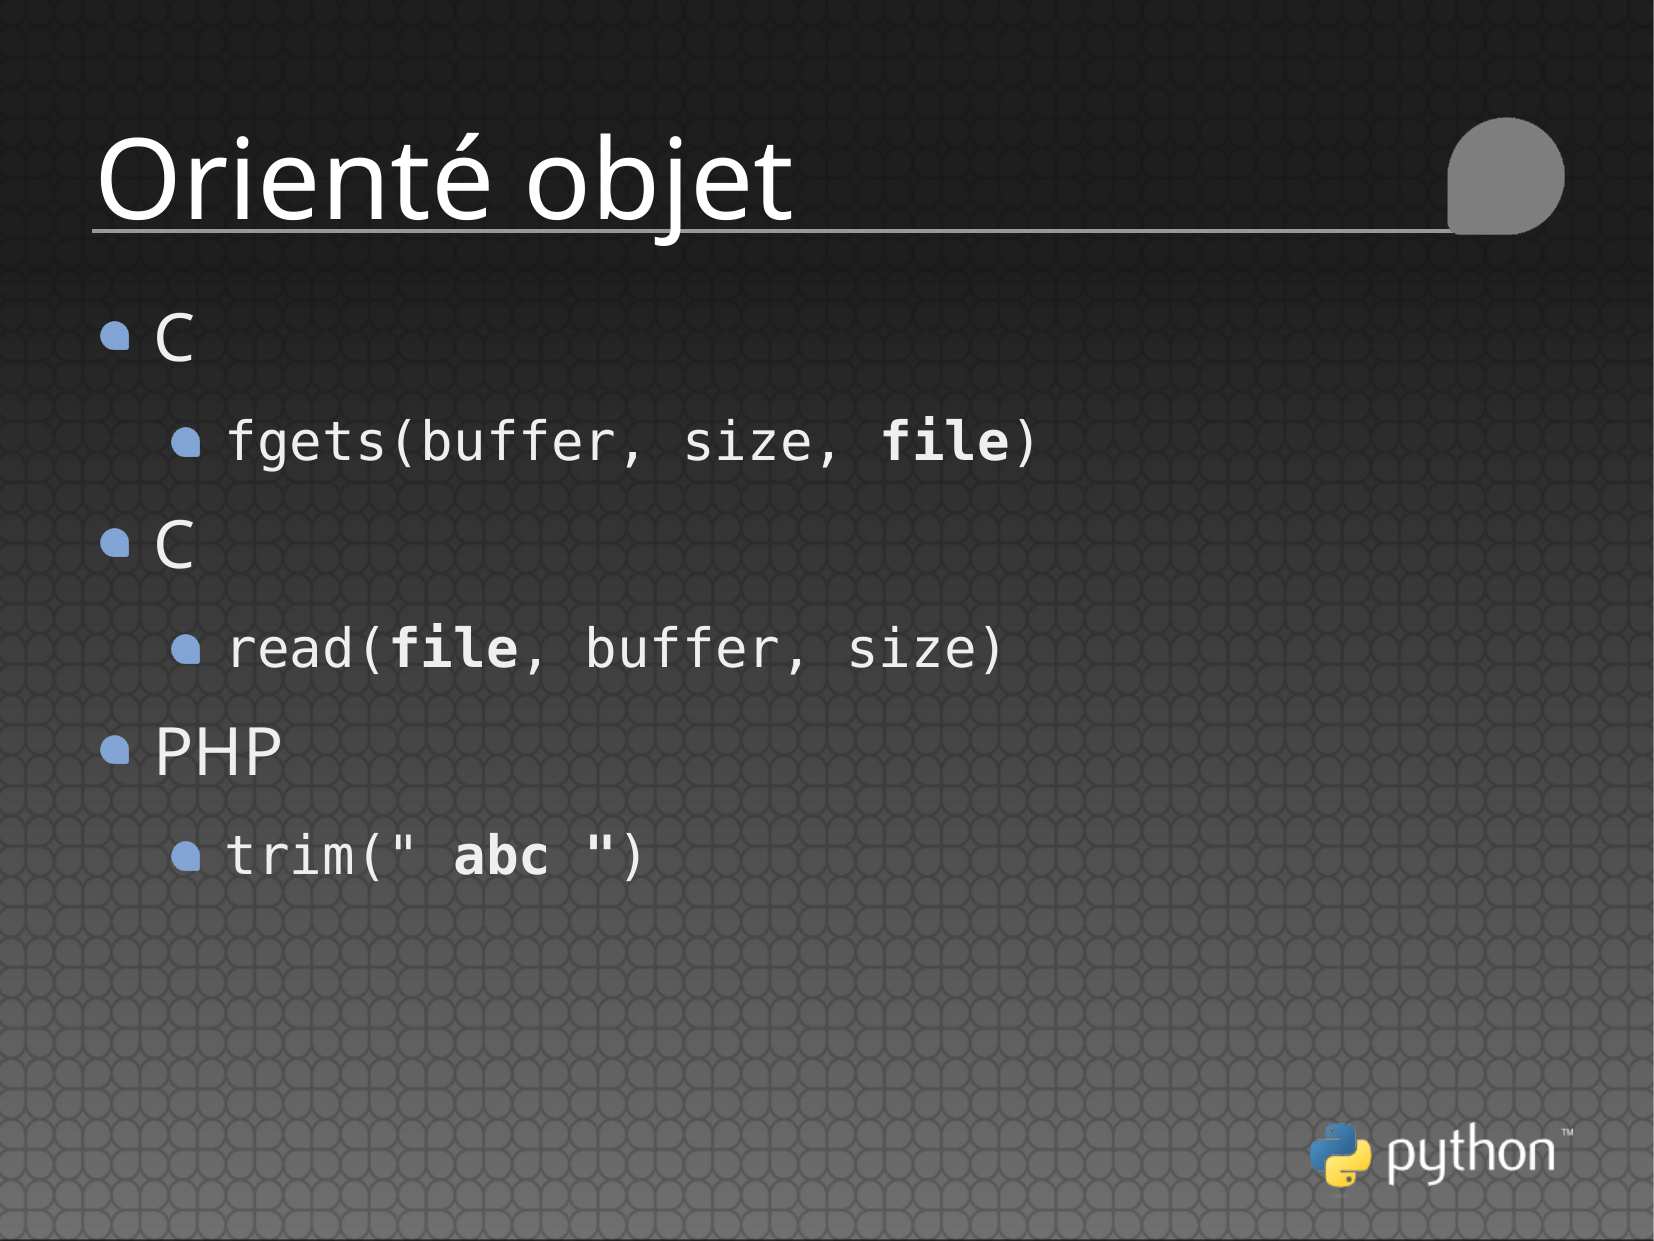

Orienté objet
# C
fgets(buffer, size, file)
C
read(file, buffer, size)
PHP
trim(" abc ")